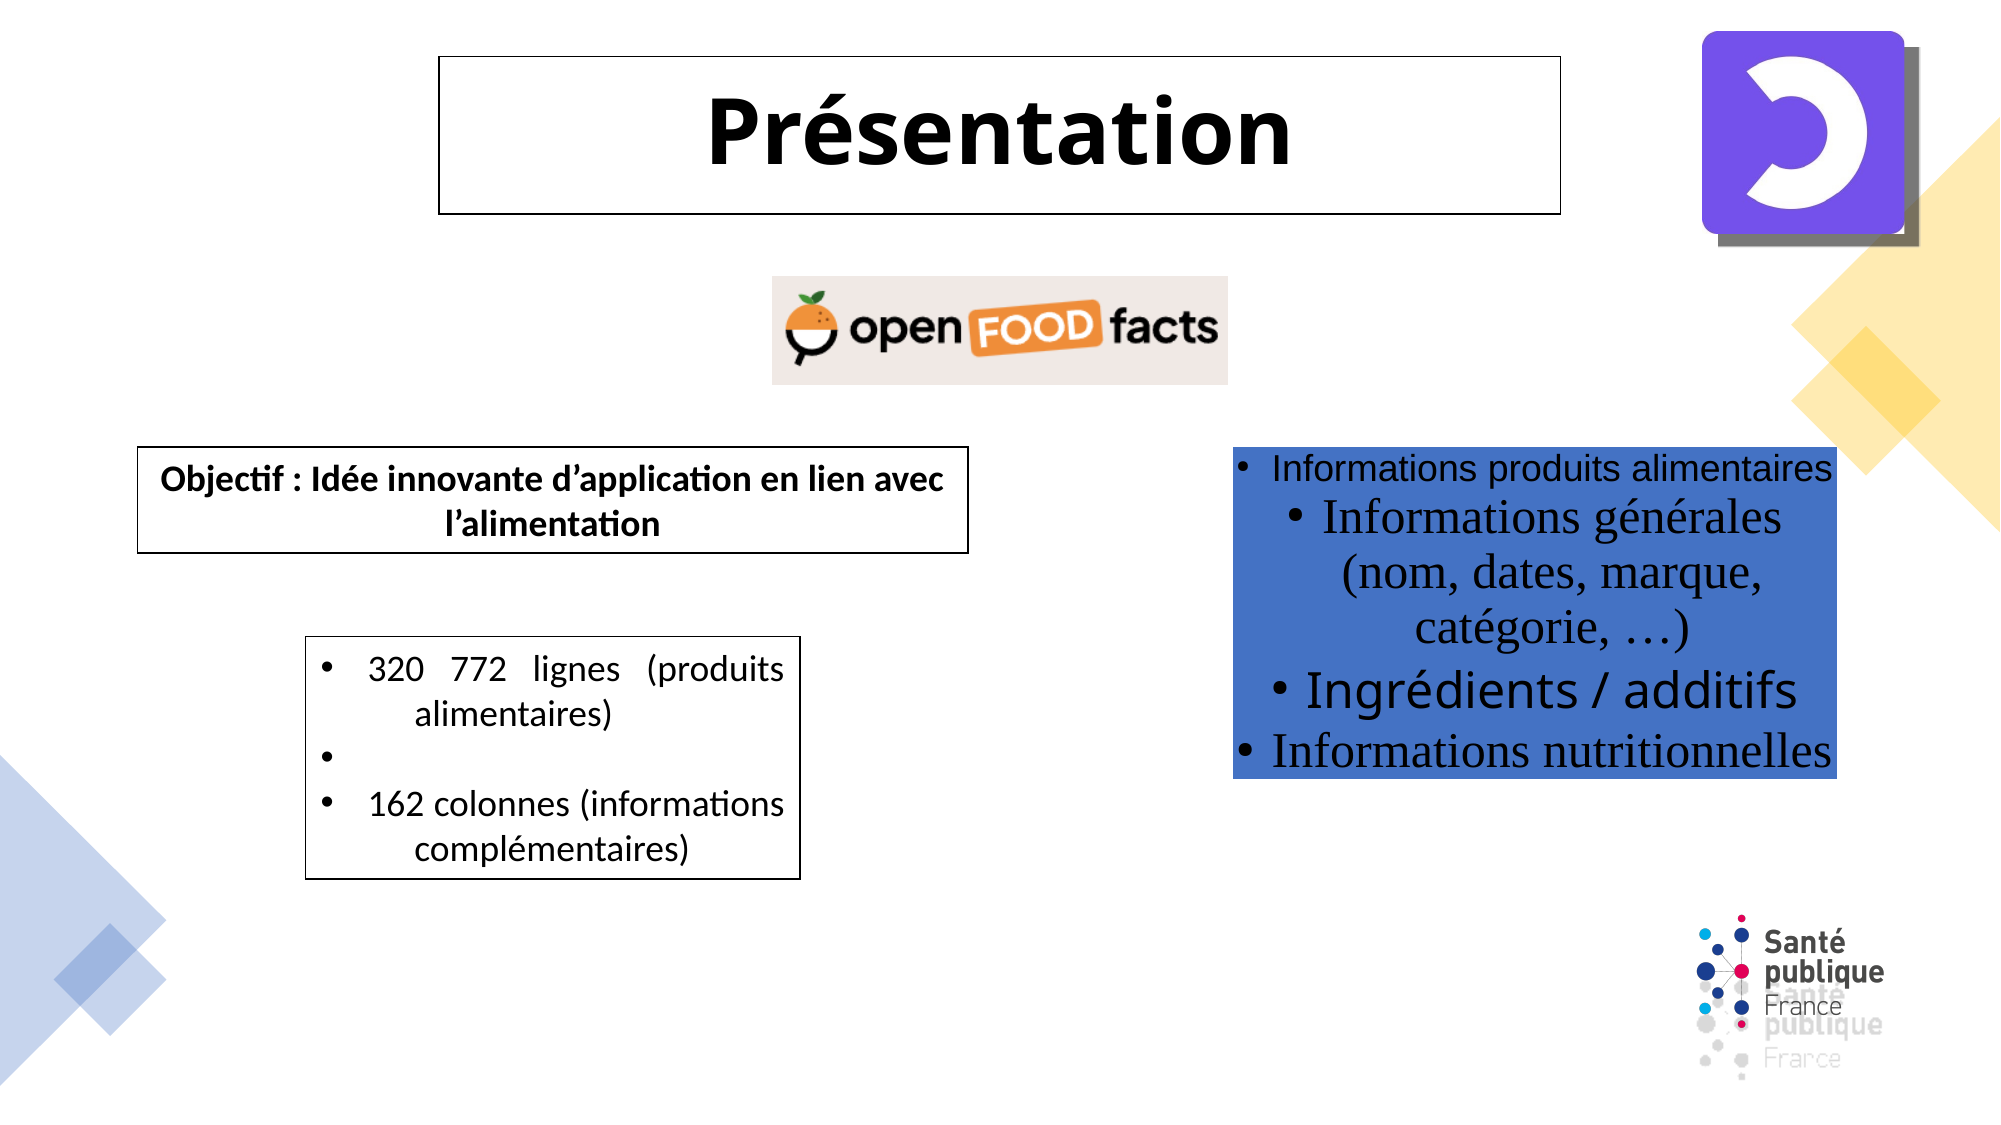

# Présentation
Objectif : Idée innovante d’application en lien avec l’alimentation
| Informations produits alimentaires |
| --- |
| Informations générales (nom, dates, marque, catégorie, …) |
| Ingrédients / additifs |
| Informations nutritionnelles |
320 772 lignes (produits alimentaires)
162 colonnes (informations complémentaires)